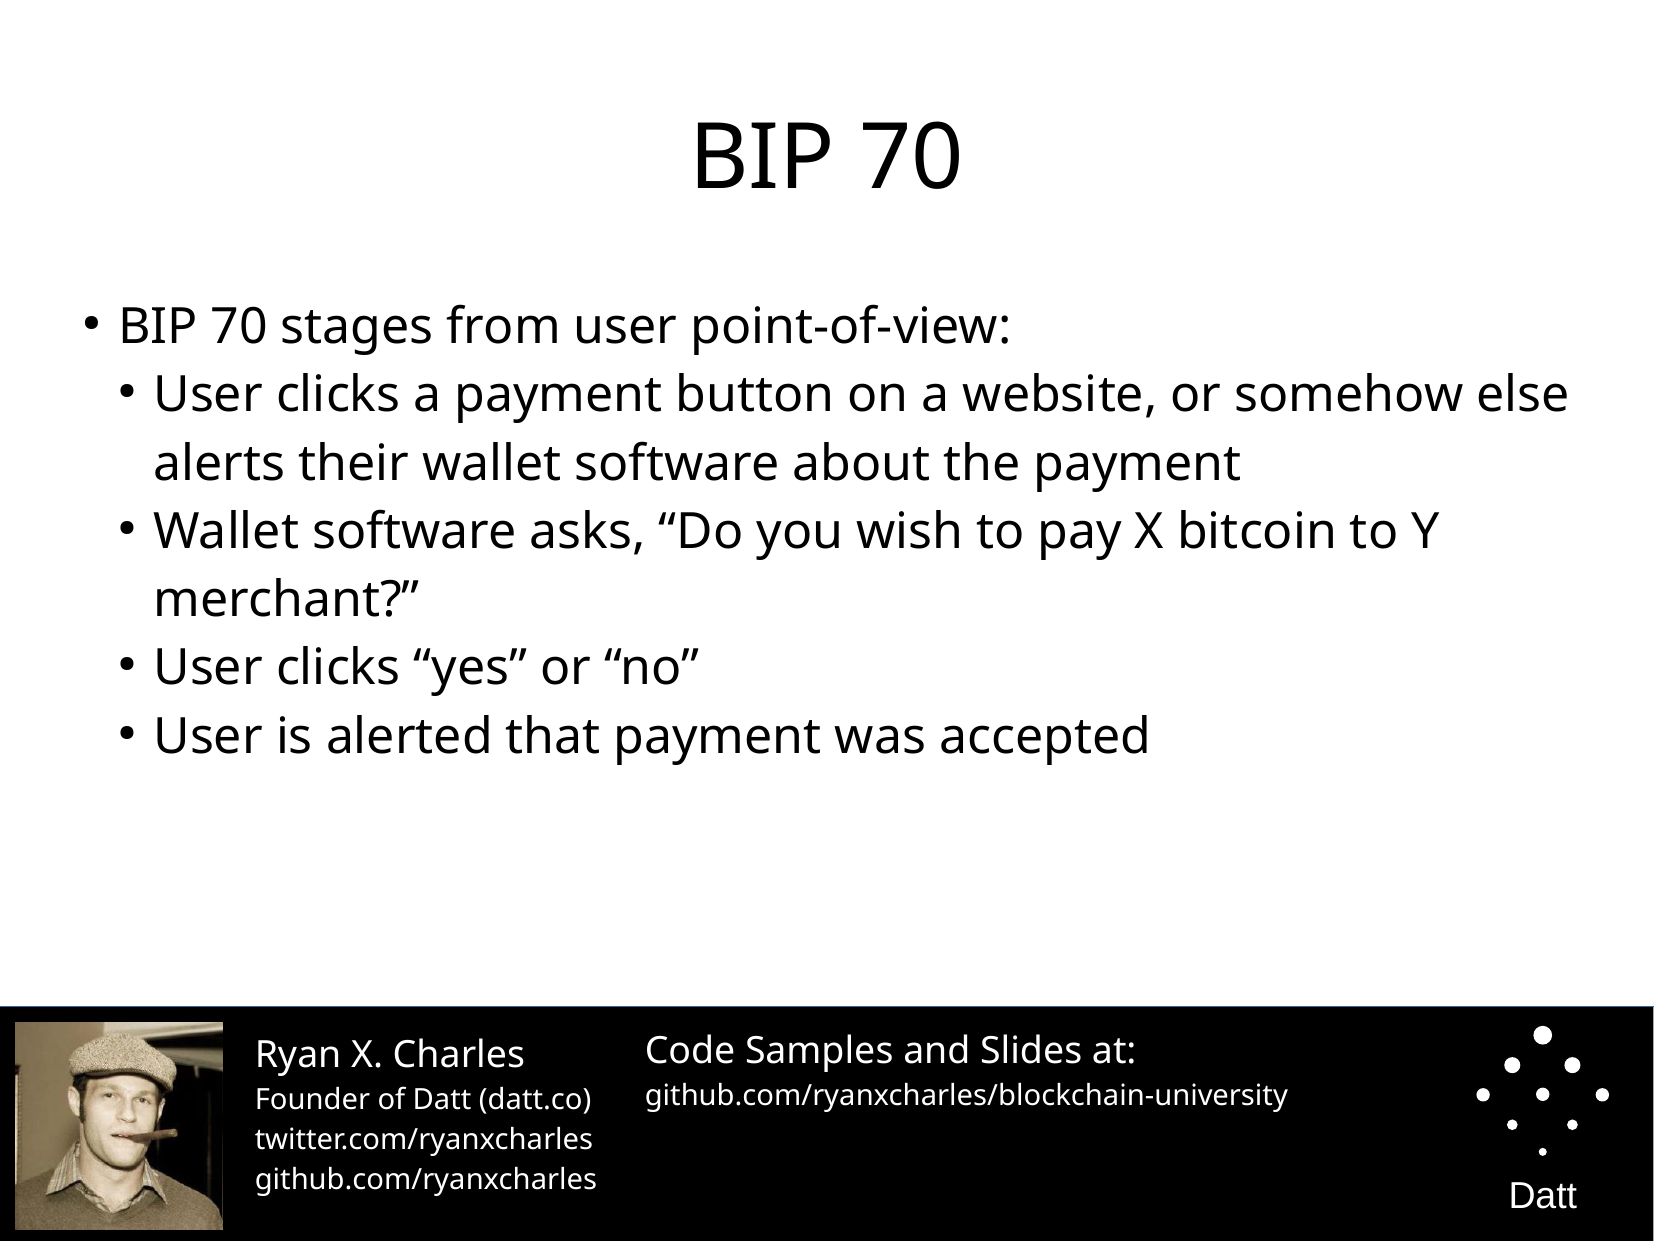

BIP 70
# BIP 70 stages from user point-of-view:
User clicks a payment button on a website, or somehow else alerts their wallet software about the payment
Wallet software asks, “Do you wish to pay X bitcoin to Y merchant?”
User clicks “yes” or “no”
User is alerted that payment was accepted
Code Samples and Slides at:
github.com/ryanxcharles/blockchain-university
Ryan X. Charles
Founder of Datt (datt.co)
twitter.com/ryanxcharles
github.com/ryanxcharles
Datt